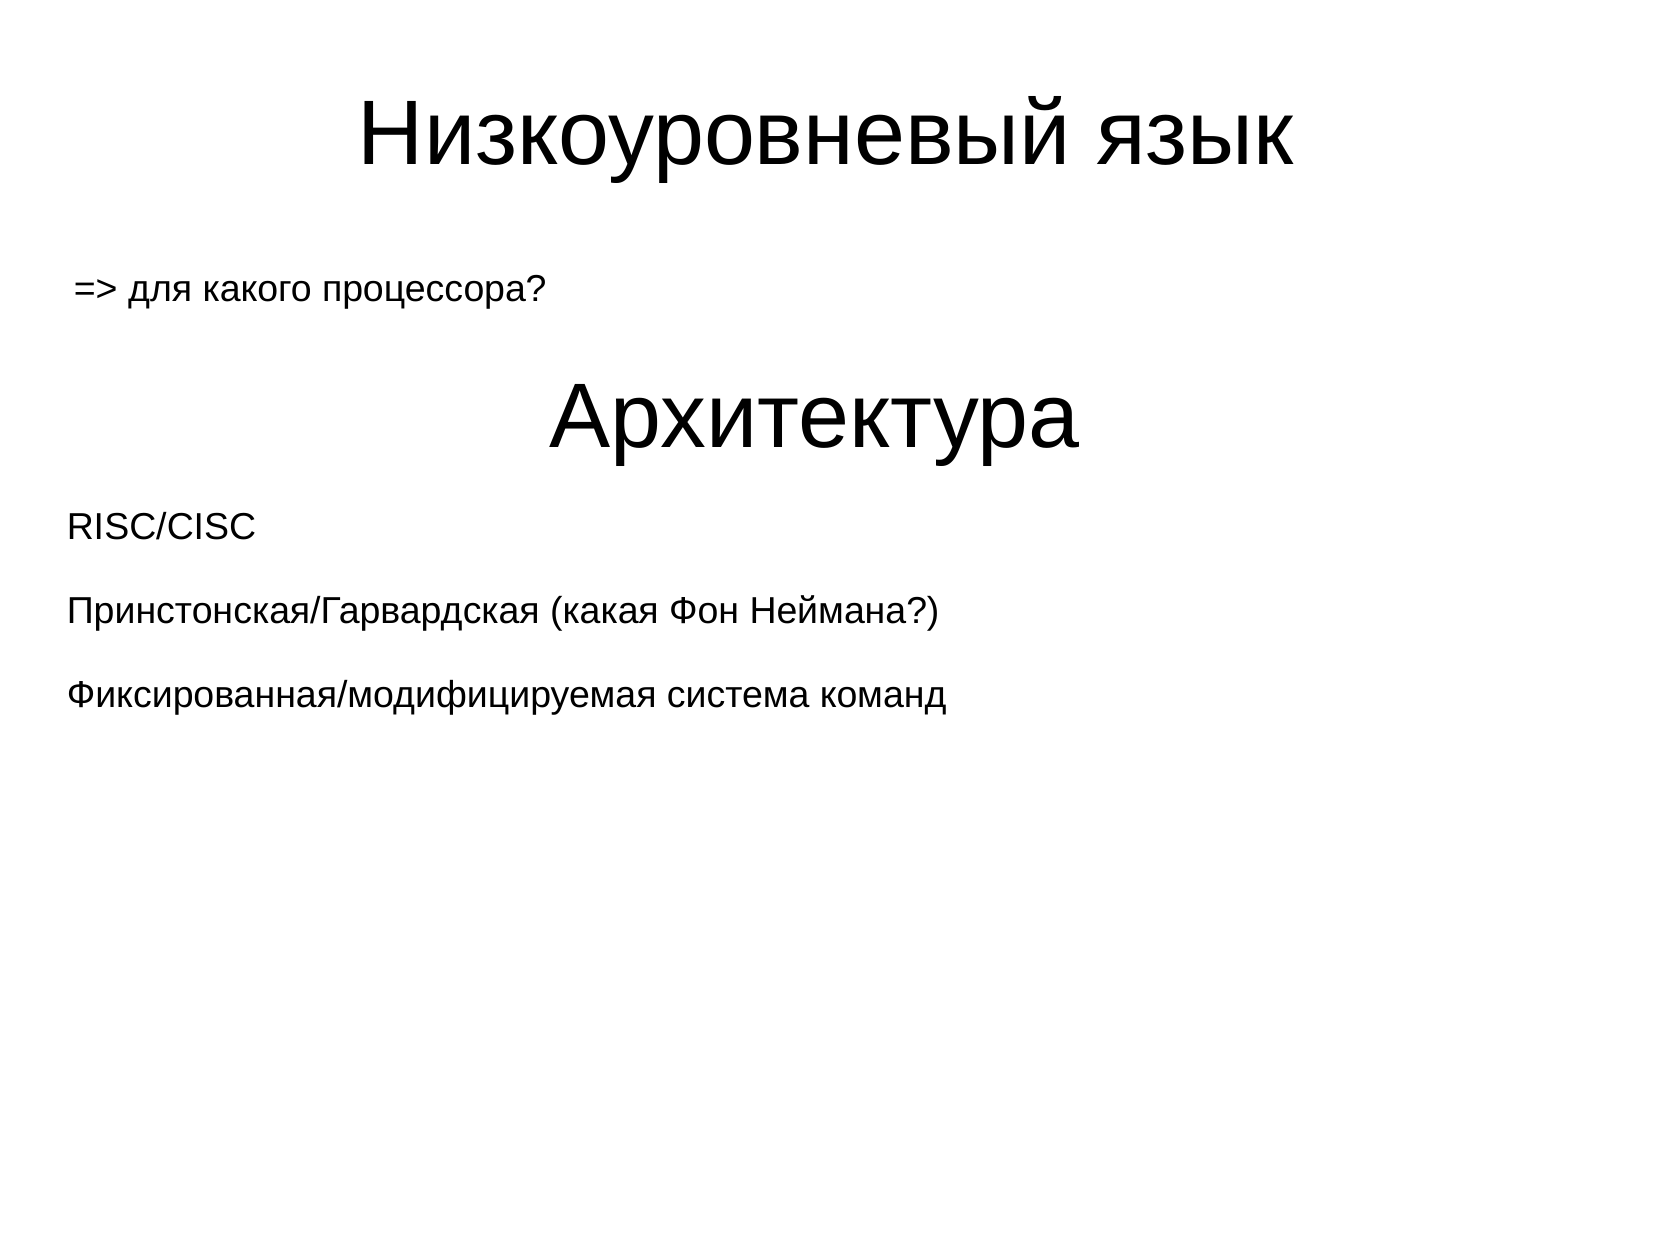

# Низкоуровневый язык
=> для какого процессора?
Архитектура
RISC/CISC
Принстонская/Гарвардская (какая Фон Неймана?)
Фиксированная/модифицируемая система команд